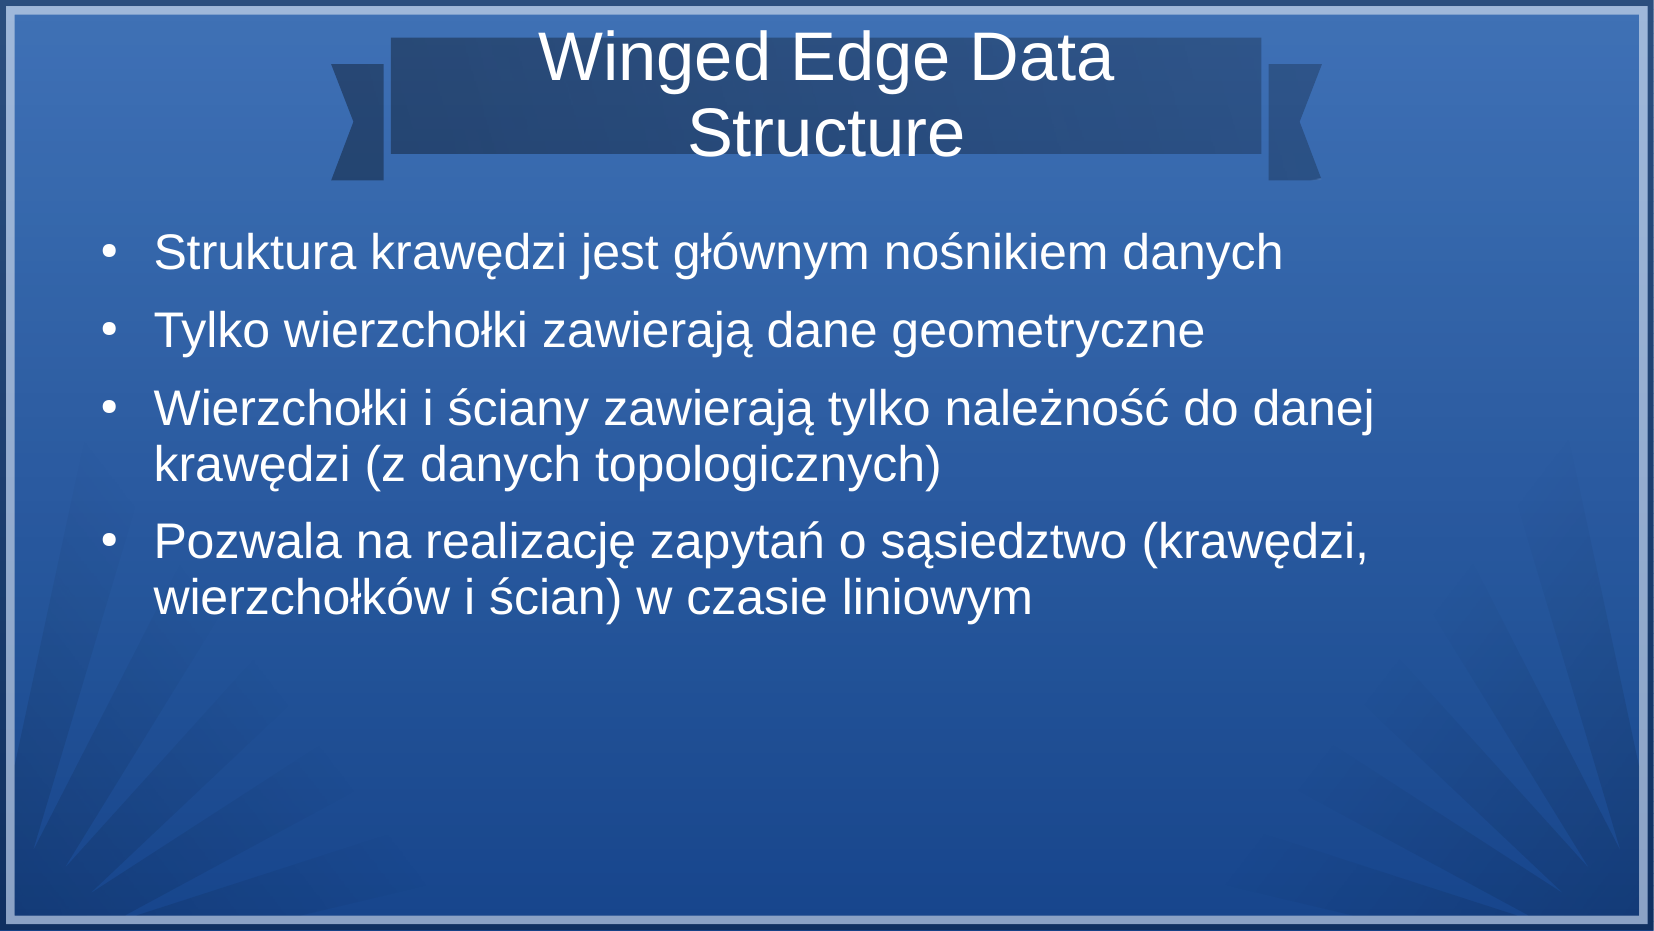

# Winged Edge Data Structure
Struktura krawędzi jest głównym nośnikiem danych
Tylko wierzchołki zawierają dane geometryczne
Wierzchołki i ściany zawierają tylko należność do danej krawędzi (z danych topologicznych)
Pozwala na realizację zapytań o sąsiedztwo (krawędzi, wierzchołków i ścian) w czasie liniowym